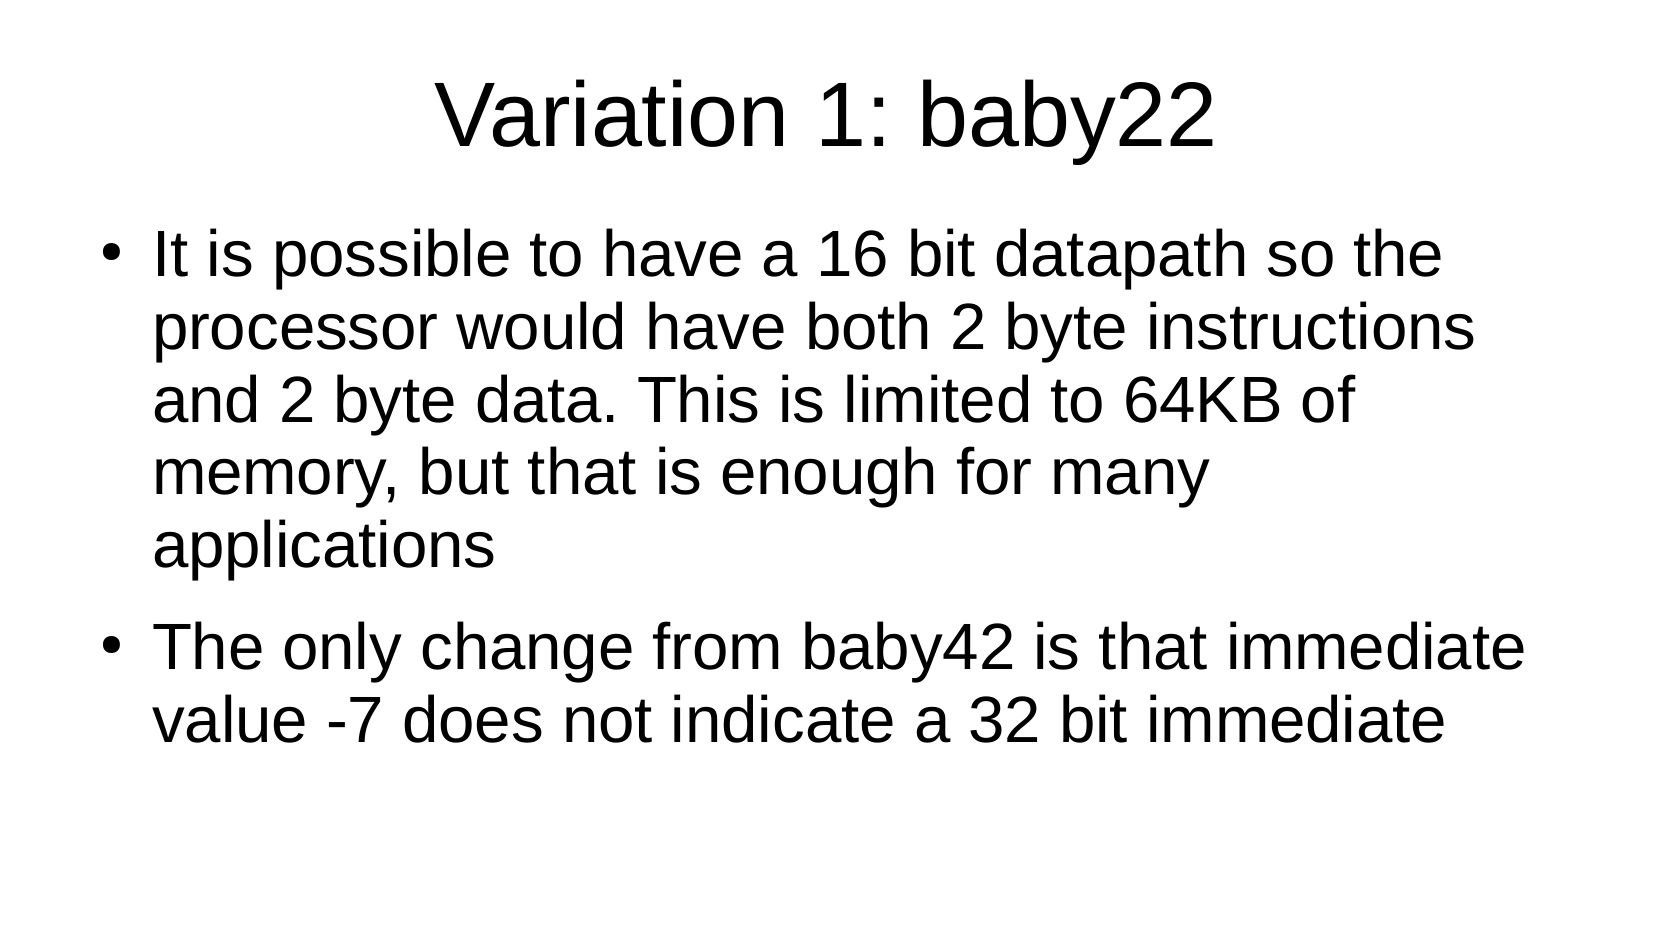

# Variation 1: baby22
It is possible to have a 16 bit datapath so the processor would have both 2 byte instructions and 2 byte data. This is limited to 64KB of memory, but that is enough for many applications
The only change from baby42 is that immediate value -7 does not indicate a 32 bit immediate